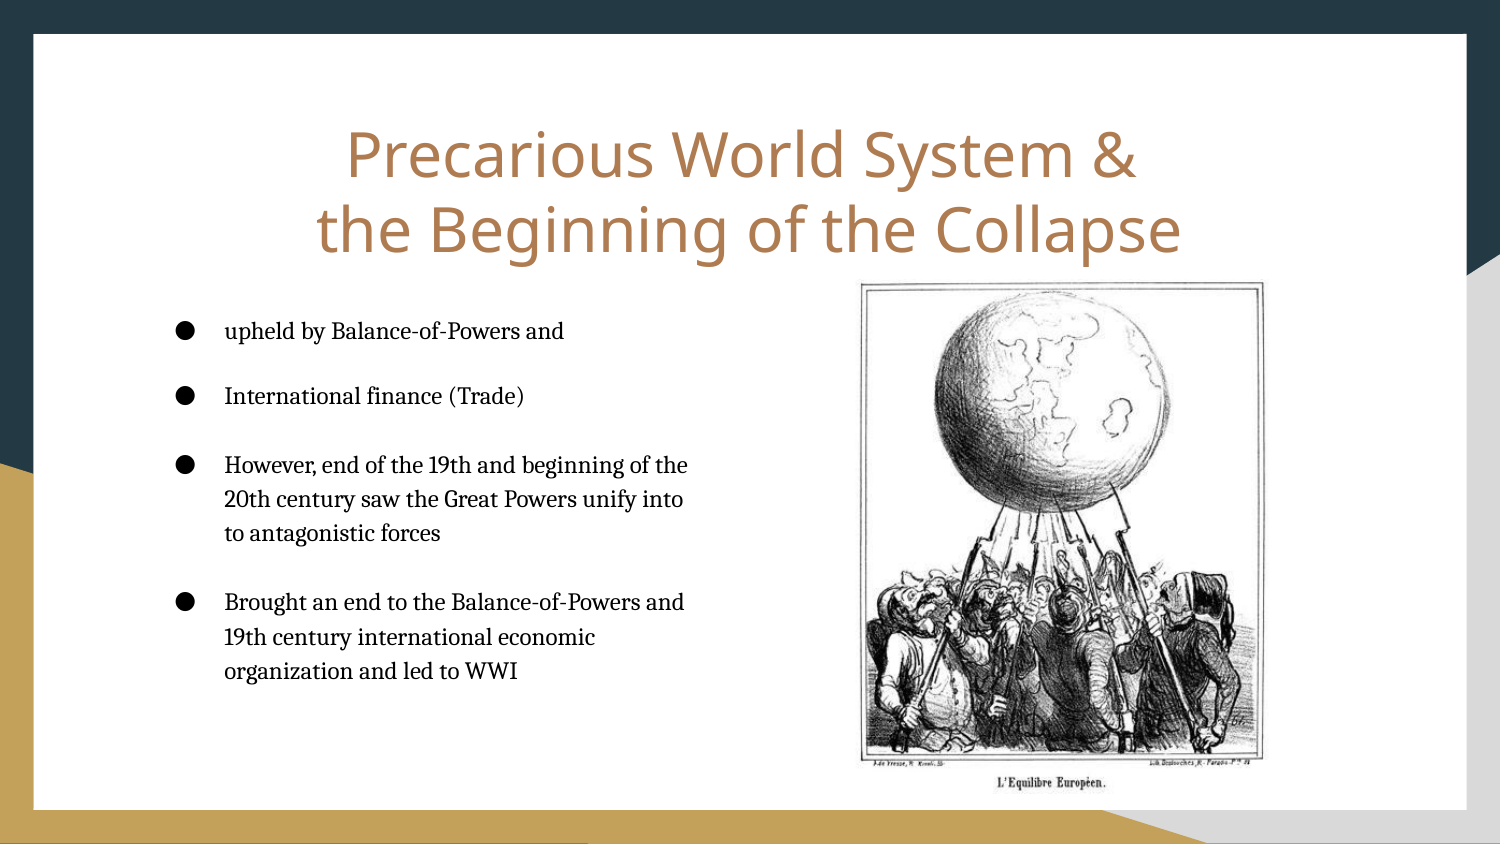

# Precarious World System & the Beginning of the Collapse
upheld by Balance-of-Powers and
International finance (Trade)
However, end of the 19th and beginning of the 20th century saw the Great Powers unify into to antagonistic forces
Brought an end to the Balance-of-Powers and 19th century international economic organization and led to WWI